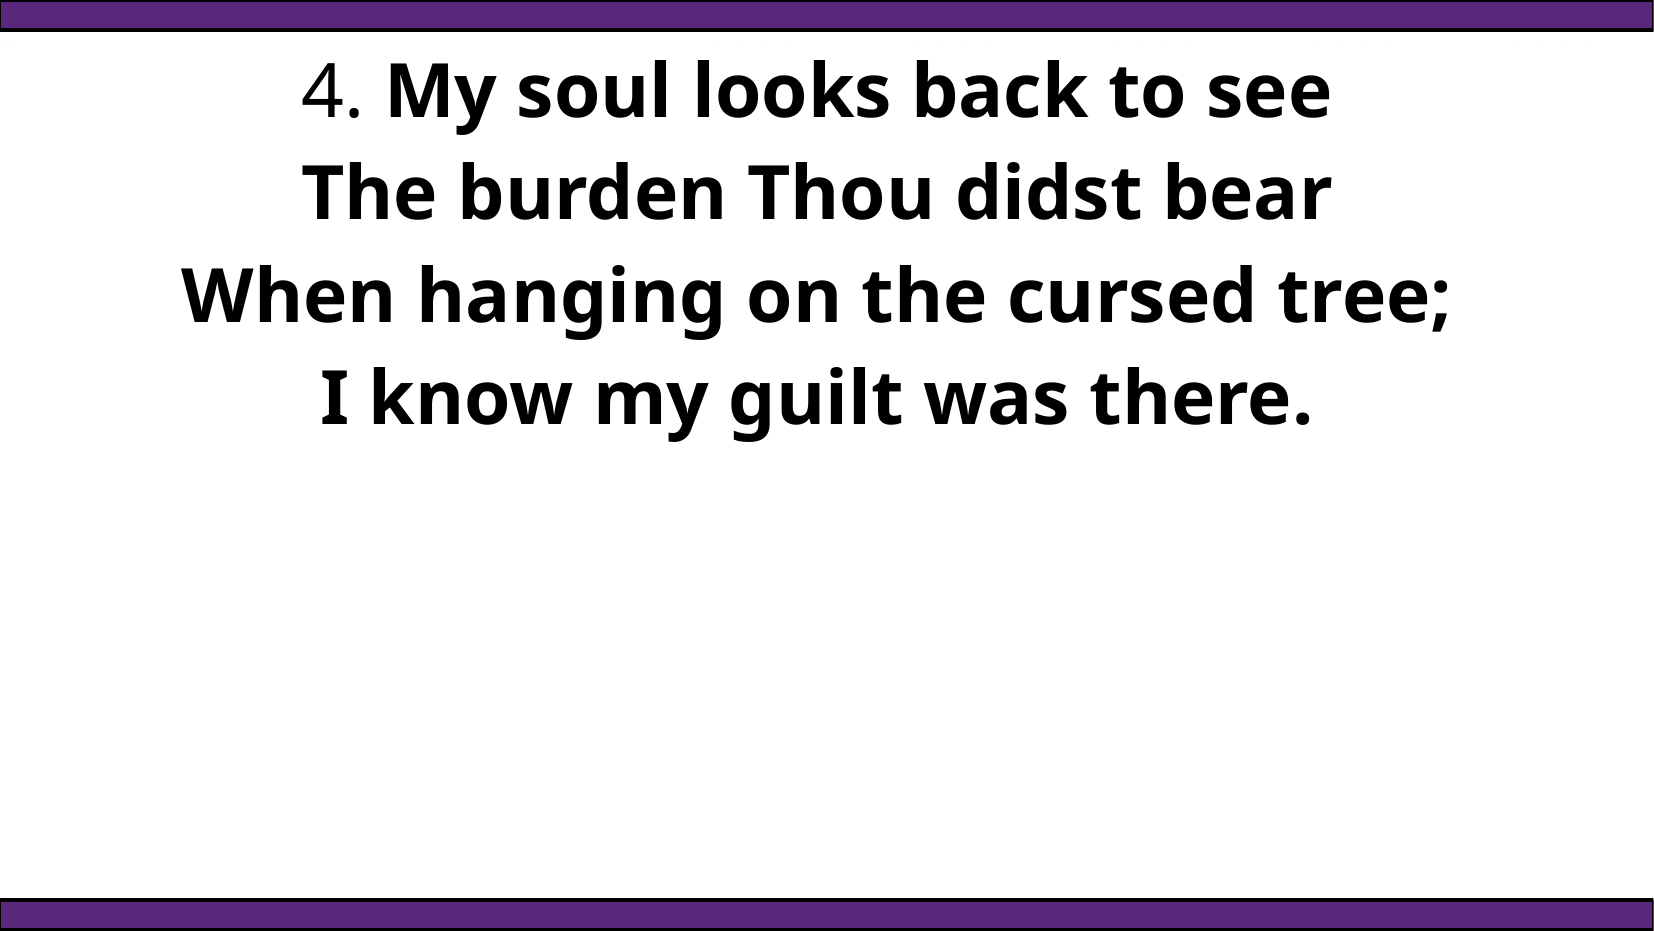

4. My soul looks back to see
The burden Thou didst bear
When hanging on the cursed tree;
I know my guilt was there.